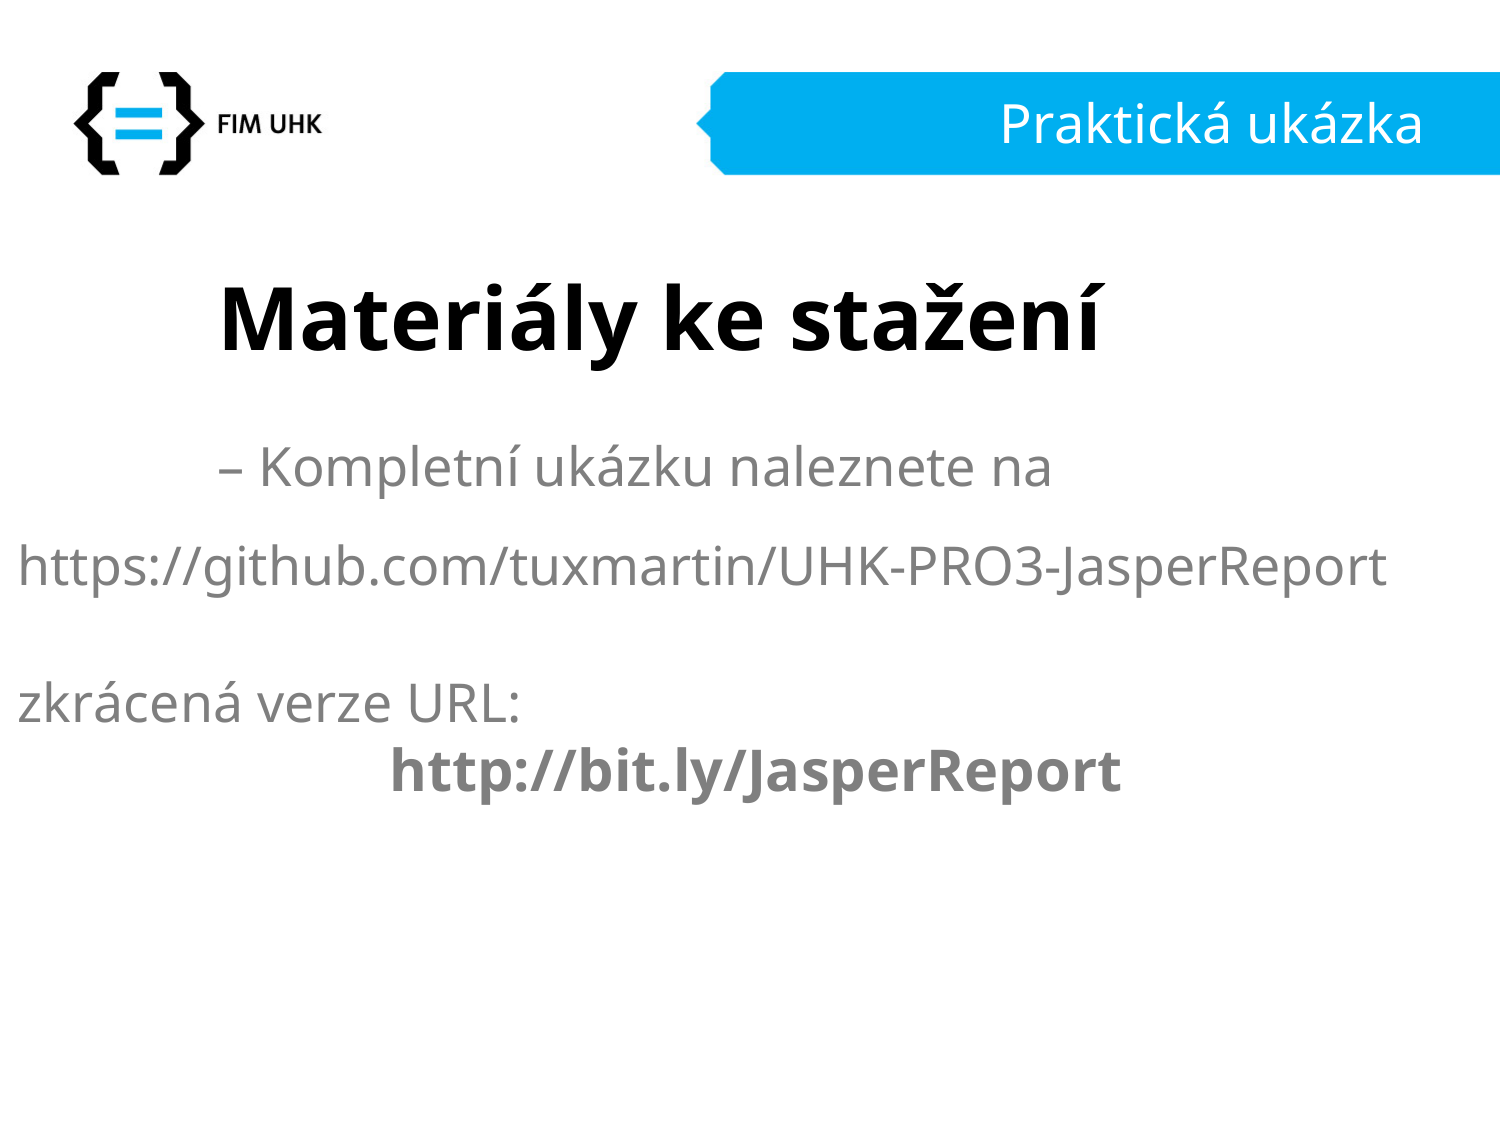

# Praktická ukázka
Materiály ke stažení
– Kompletní ukázku naleznete na
https://github.com/tuxmartin/UHK-PRO3-JasperReport
zkrácená verze URL:
http://bit.ly/JasperReport